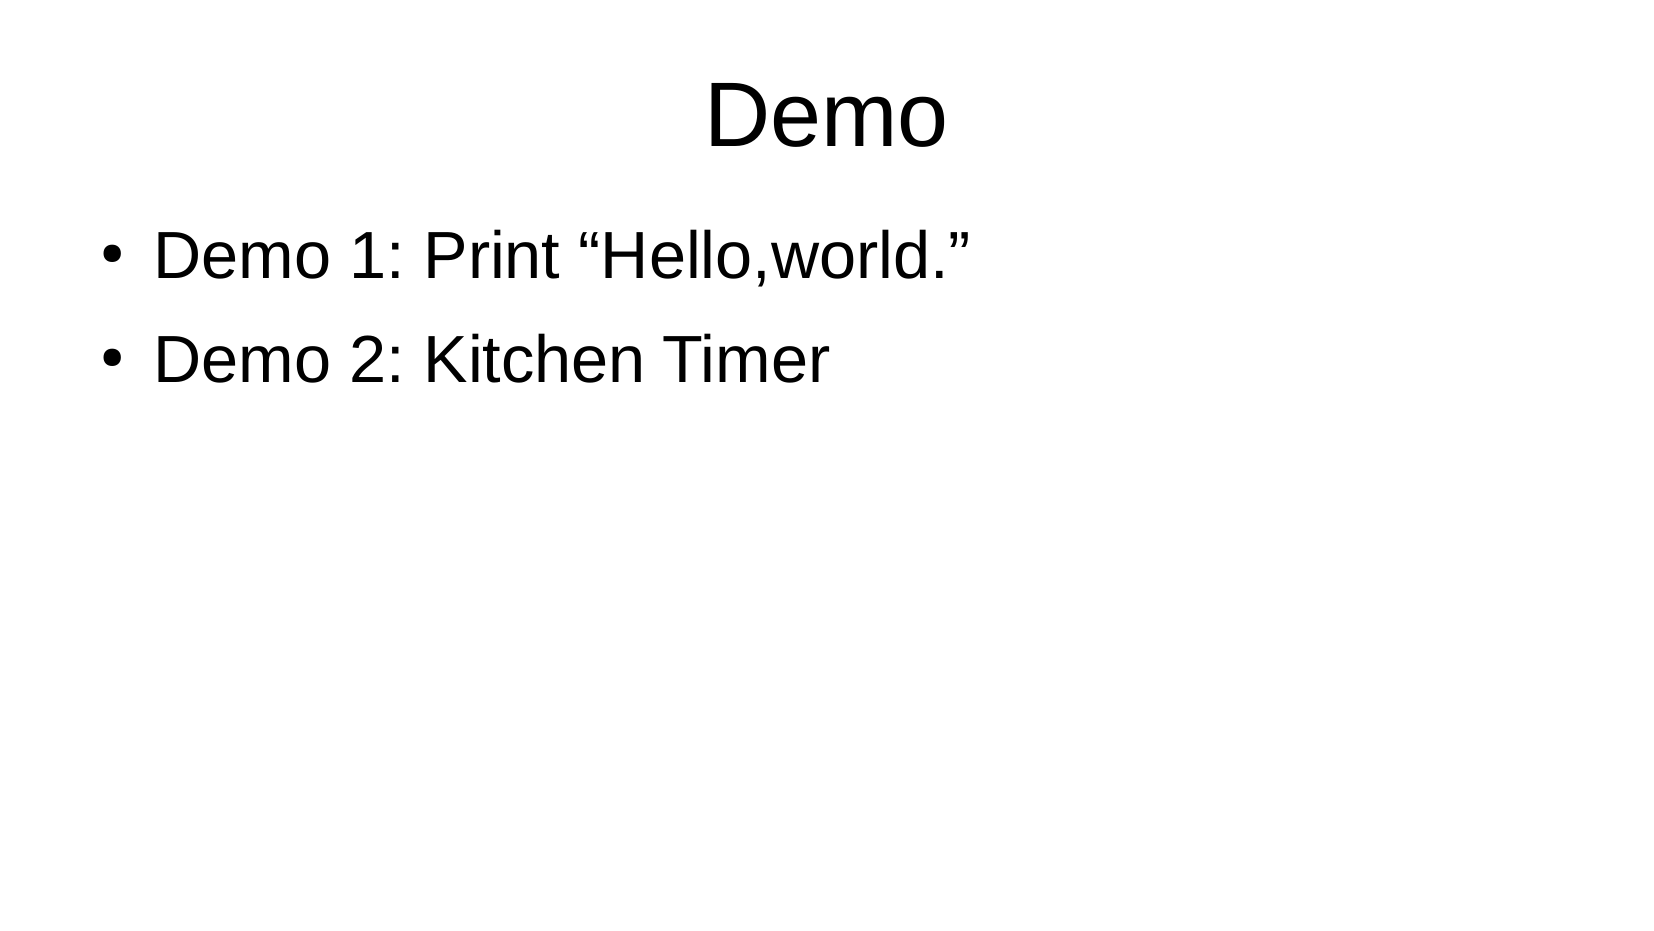

# Demo
Demo 1: Print “Hello,world.”
Demo 2: Kitchen Timer